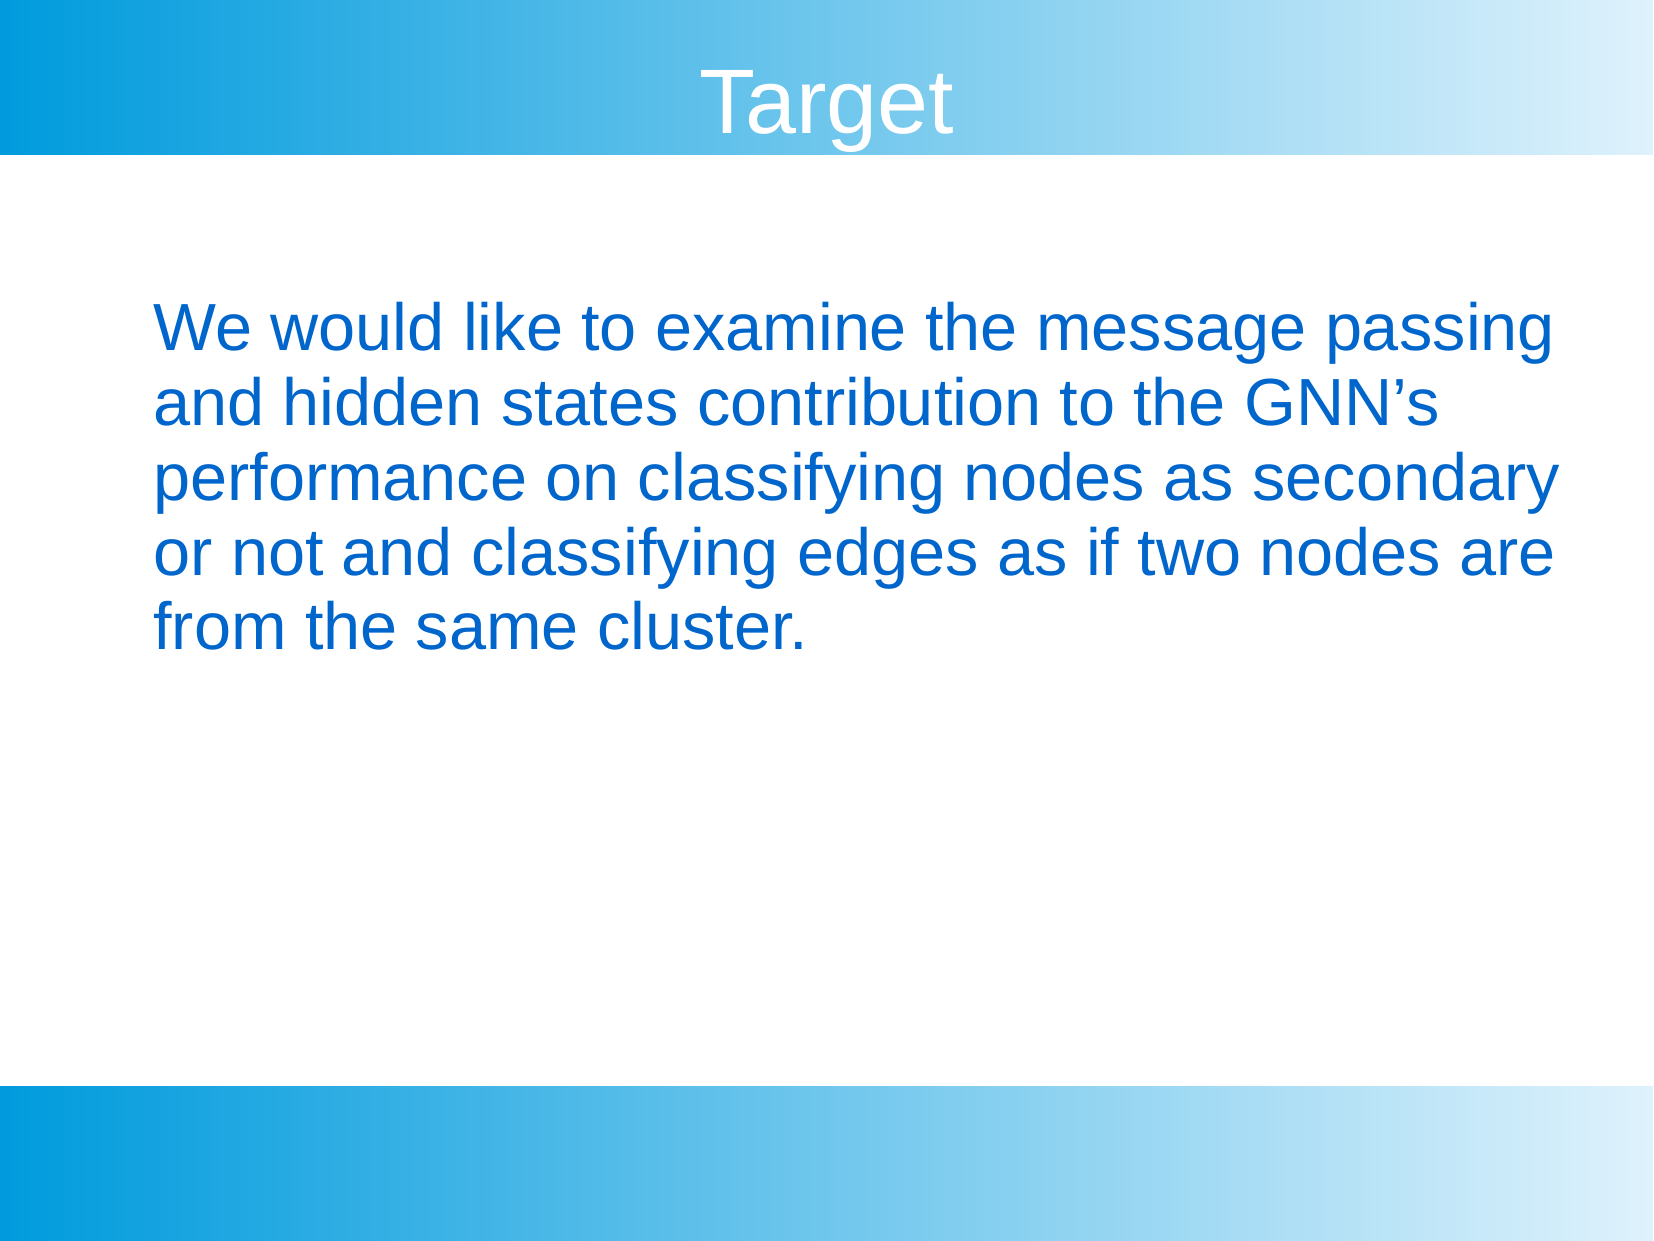

# Target
We would like to examine the message passing and hidden states contribution to the GNN’s performance on classifying nodes as secondary or not and classifying edges as if two nodes are from the same cluster.